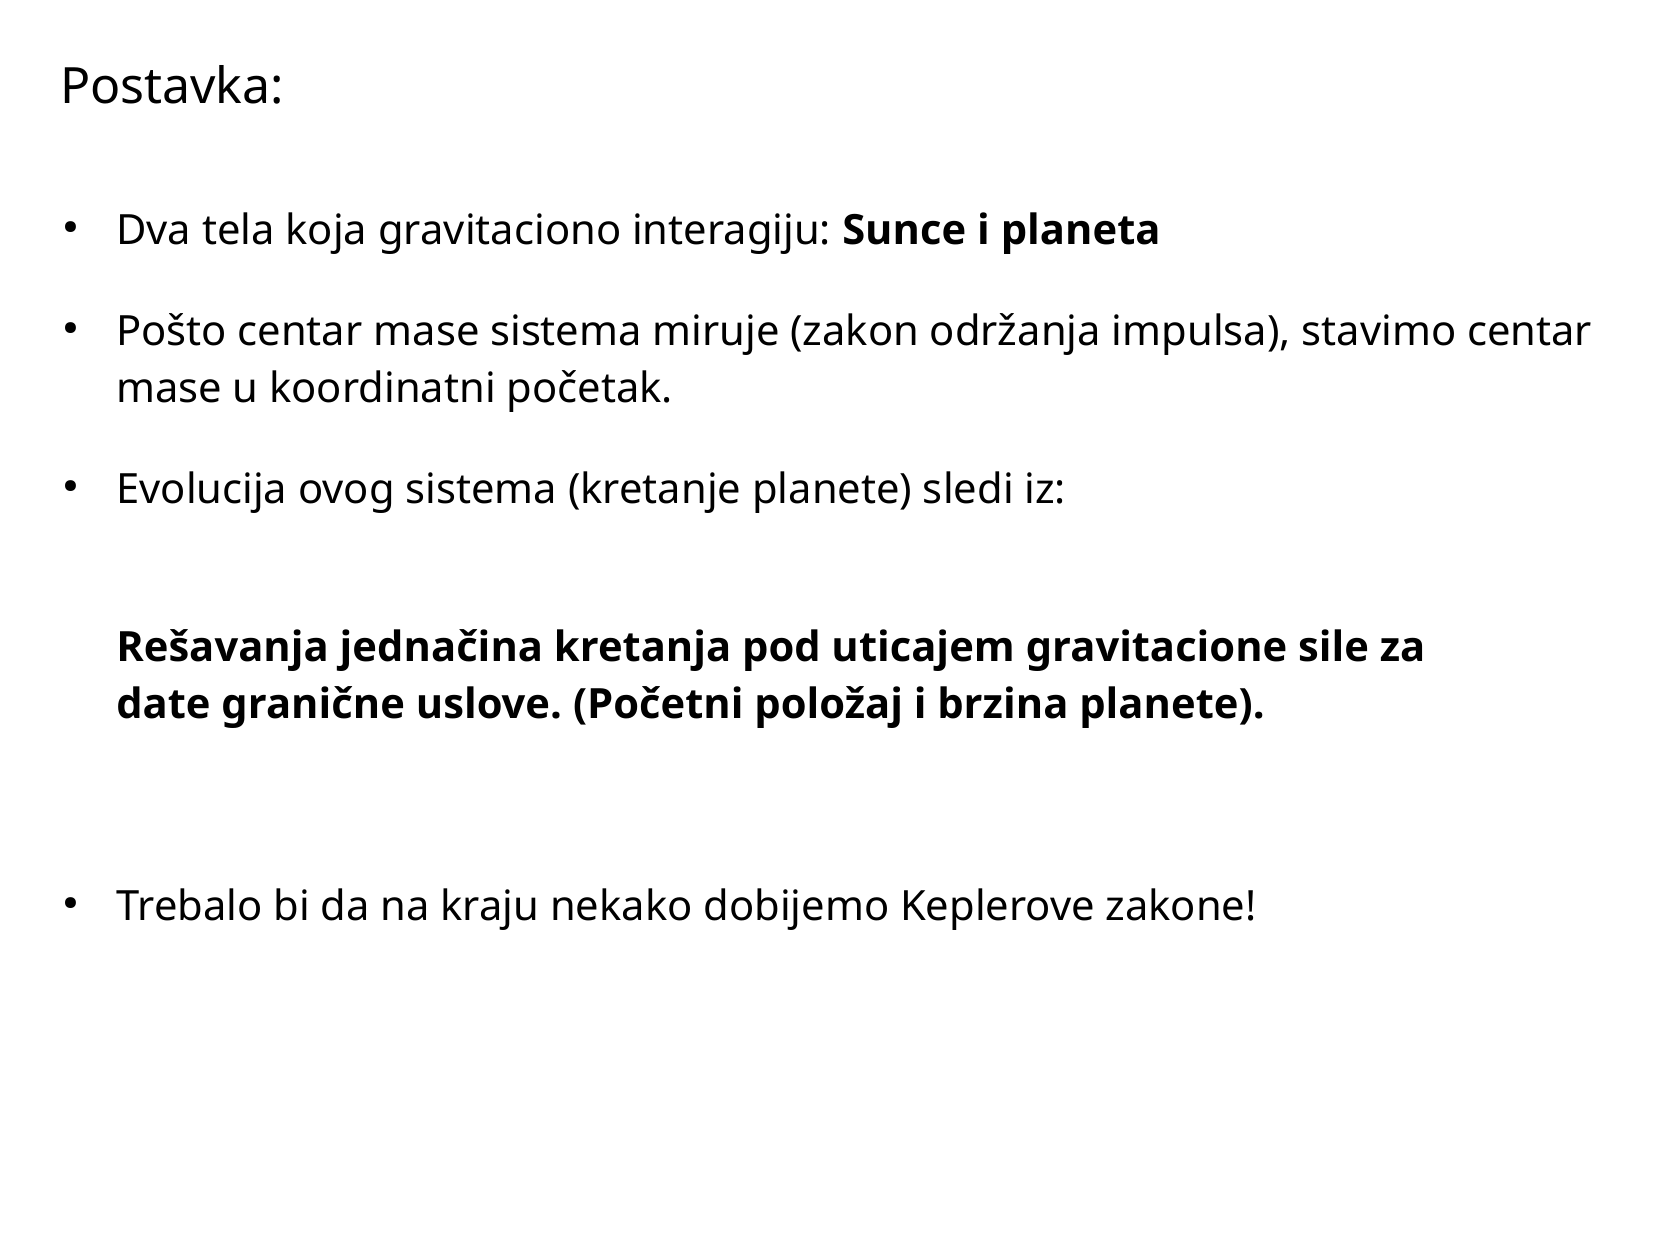

# Postavka:
Dva tela koja gravitaciono interagiju: Sunce i planeta
Pošto centar mase sistema miruje (zakon održanja impulsa), stavimo centar mase u koordinatni početak.
Evolucija ovog sistema (kretanje planete) sledi iz:
Rešavanja jednačina kretanja pod uticajem gravitacione sile za
date granične uslove. (Početni položaj i brzina planete).
Trebalo bi da na kraju nekako dobijemo Keplerove zakone!